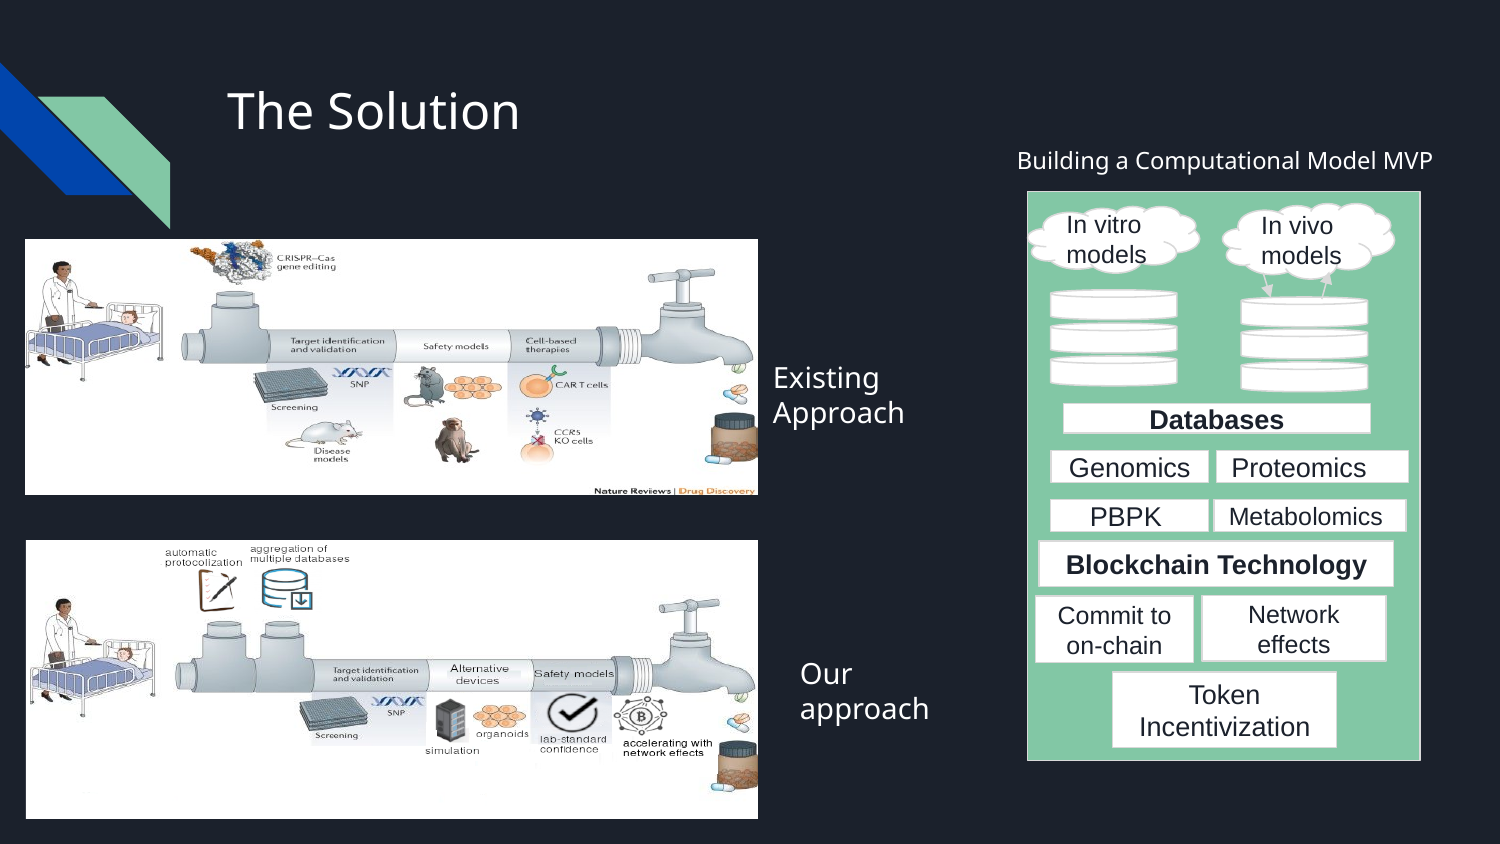

# The Solution
Building a Computational Model MVP
In vivo models
In vitro models
Existing Approach
Databases
Genomics
Proteomics
PBPK
Metabolomics
Blockchain Technology
Network effects
Commit to on-chain
Our approach
Token Incentivization